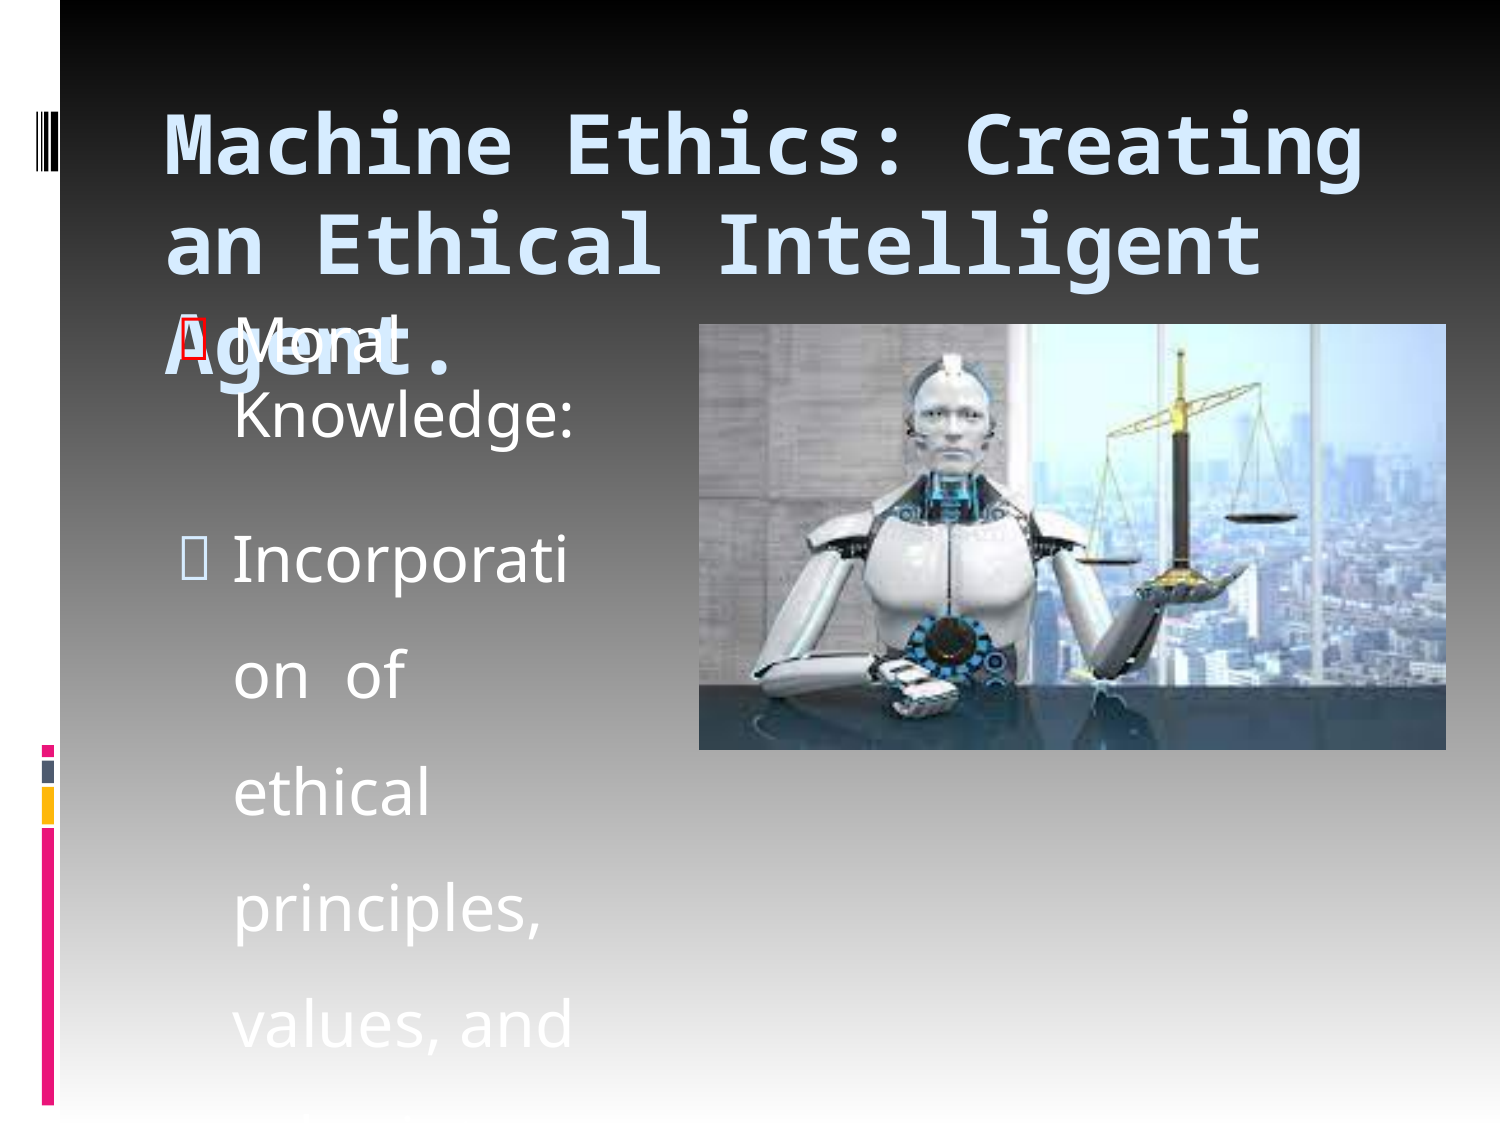

# Machine Ethics: Creating an Ethical Intelligent Agent.
Moral Knowledge:
Incorporation of ethical principles, values, and rules into AI systems to guide their decision-making processes.